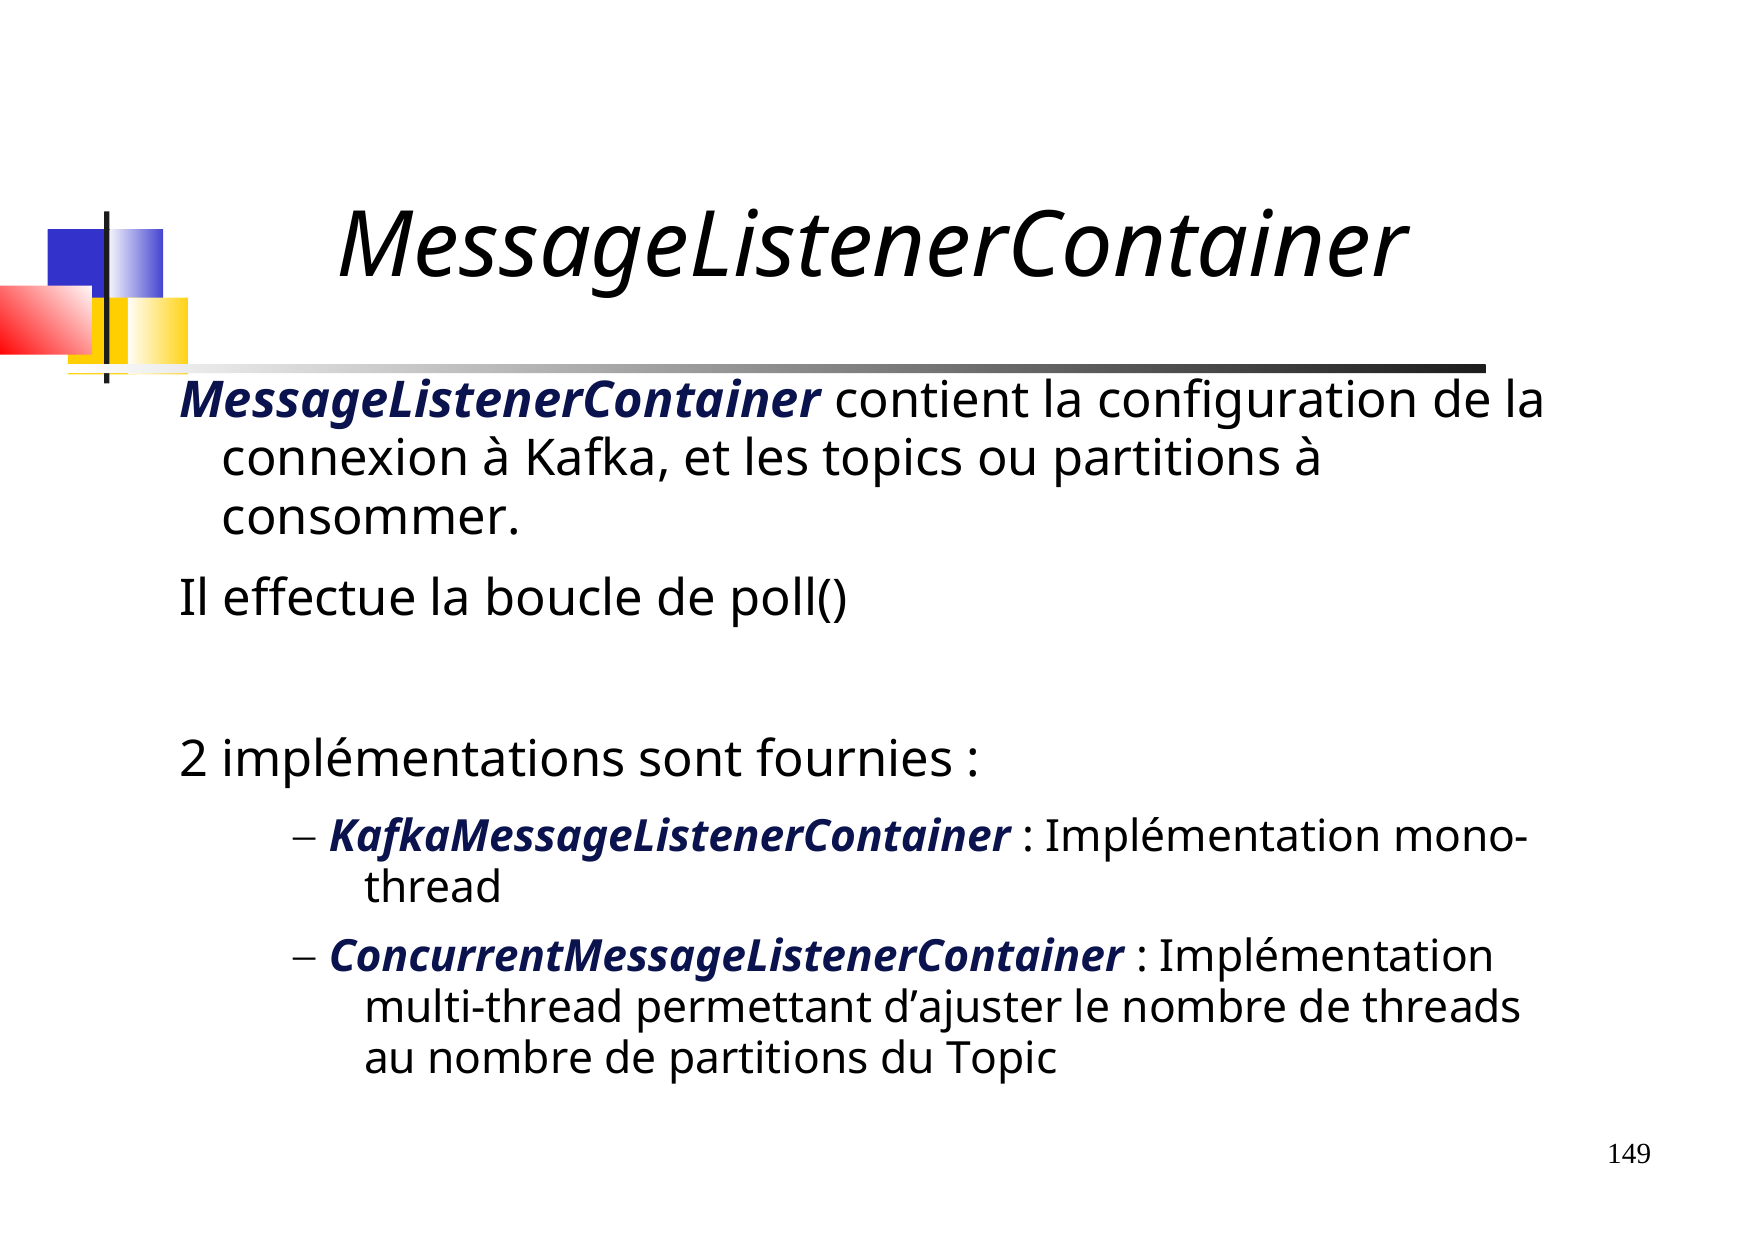

# MessageListenerContainer
MessageListenerContainer contient la configuration de la connexion à Kafka, et les topics ou partitions à consommer.
Il effectue la boucle de poll()
2 implémentations sont fournies :
KafkaMessageListenerContainer : Implémentation mono-thread
ConcurrentMessageListenerContainer : Implémentation multi-thread permettant d’ajuster le nombre de threads au nombre de partitions du Topic